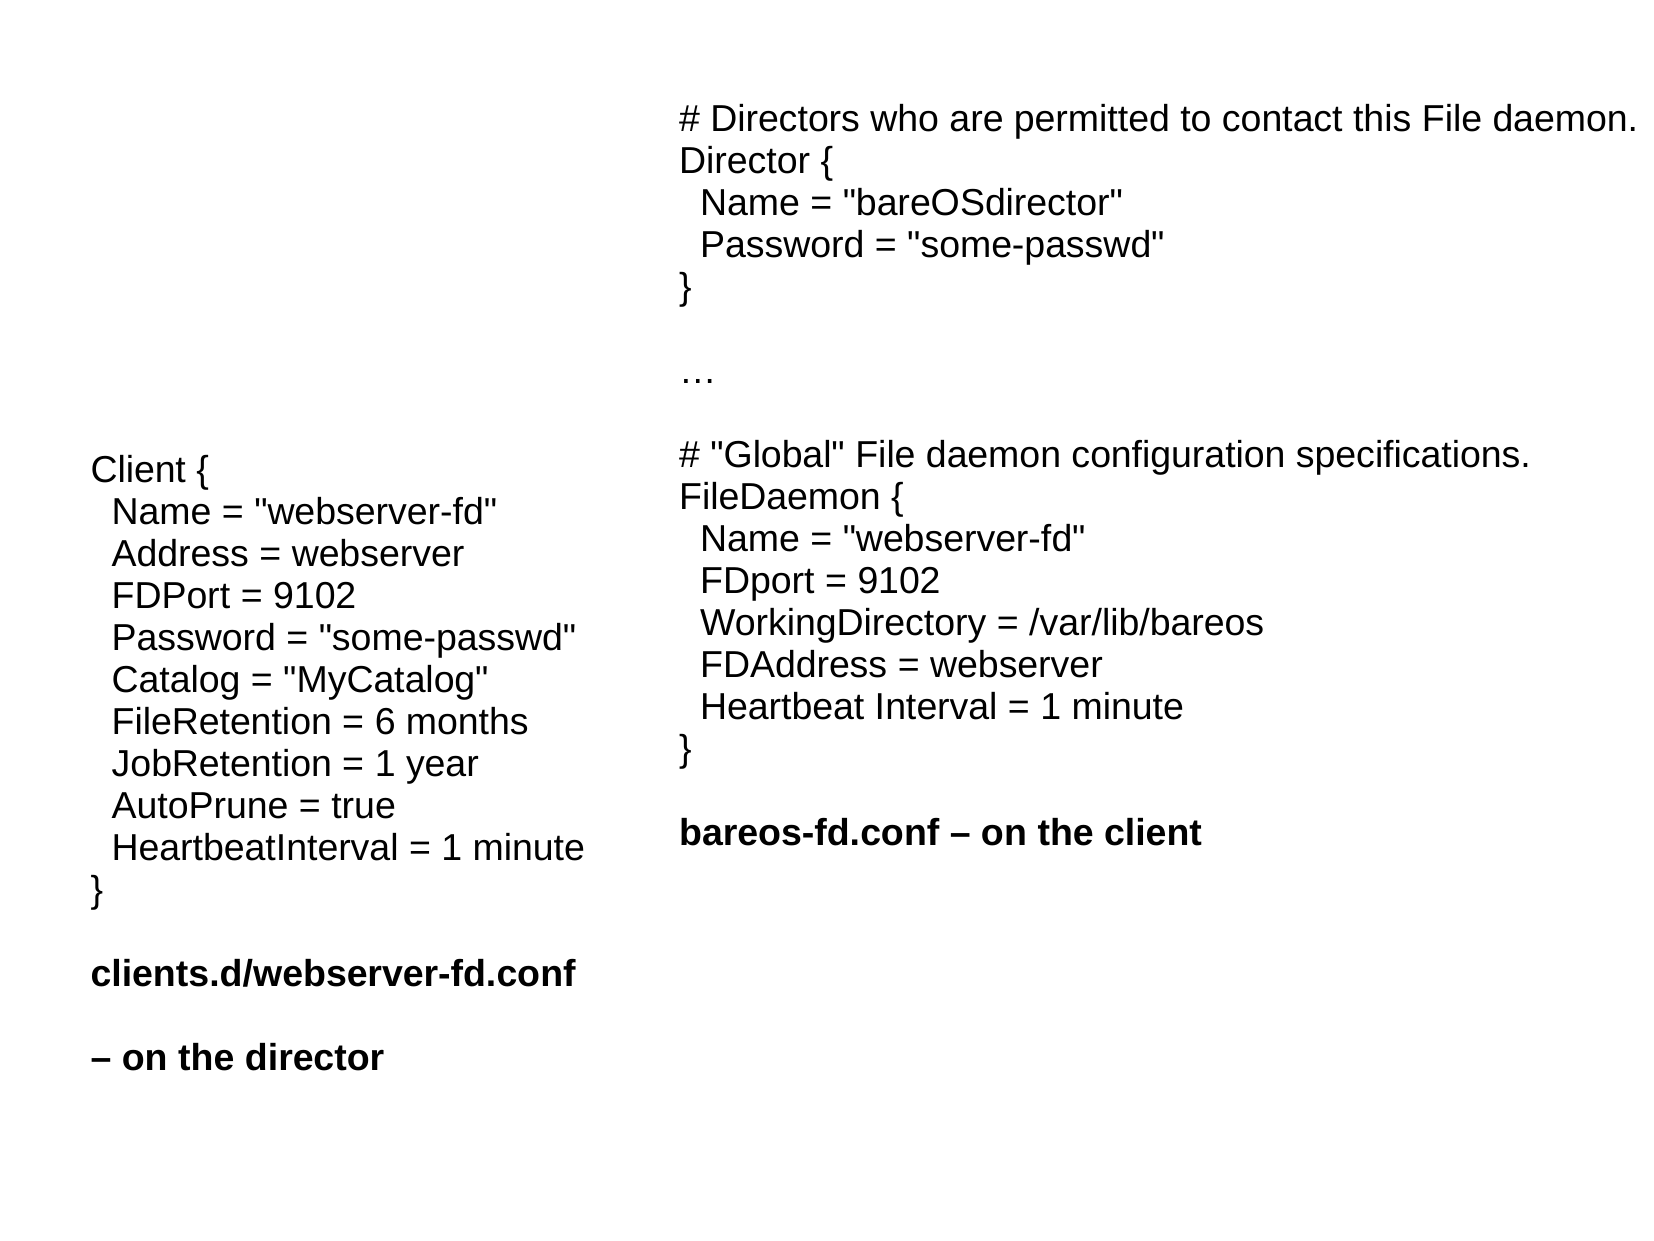

# Directors who are permitted to contact this File daemon.
Director {
 Name = "bareOSdirector"
 Password = "some-passwd"
}
…
# "Global" File daemon configuration specifications.
FileDaemon {
 Name = "webserver-fd"
 FDport = 9102
 WorkingDirectory = /var/lib/bareos
 FDAddress = webserver
 Heartbeat Interval = 1 minute
}
bareos-fd.conf – on the client
Client {
 Name = "webserver-fd"
 Address = webserver
 FDPort = 9102
 Password = "some-passwd"
 Catalog = "MyCatalog"
 FileRetention = 6 months
 JobRetention = 1 year
 AutoPrune = true
 HeartbeatInterval = 1 minute
}
clients.d/webserver-fd.conf
– on the director